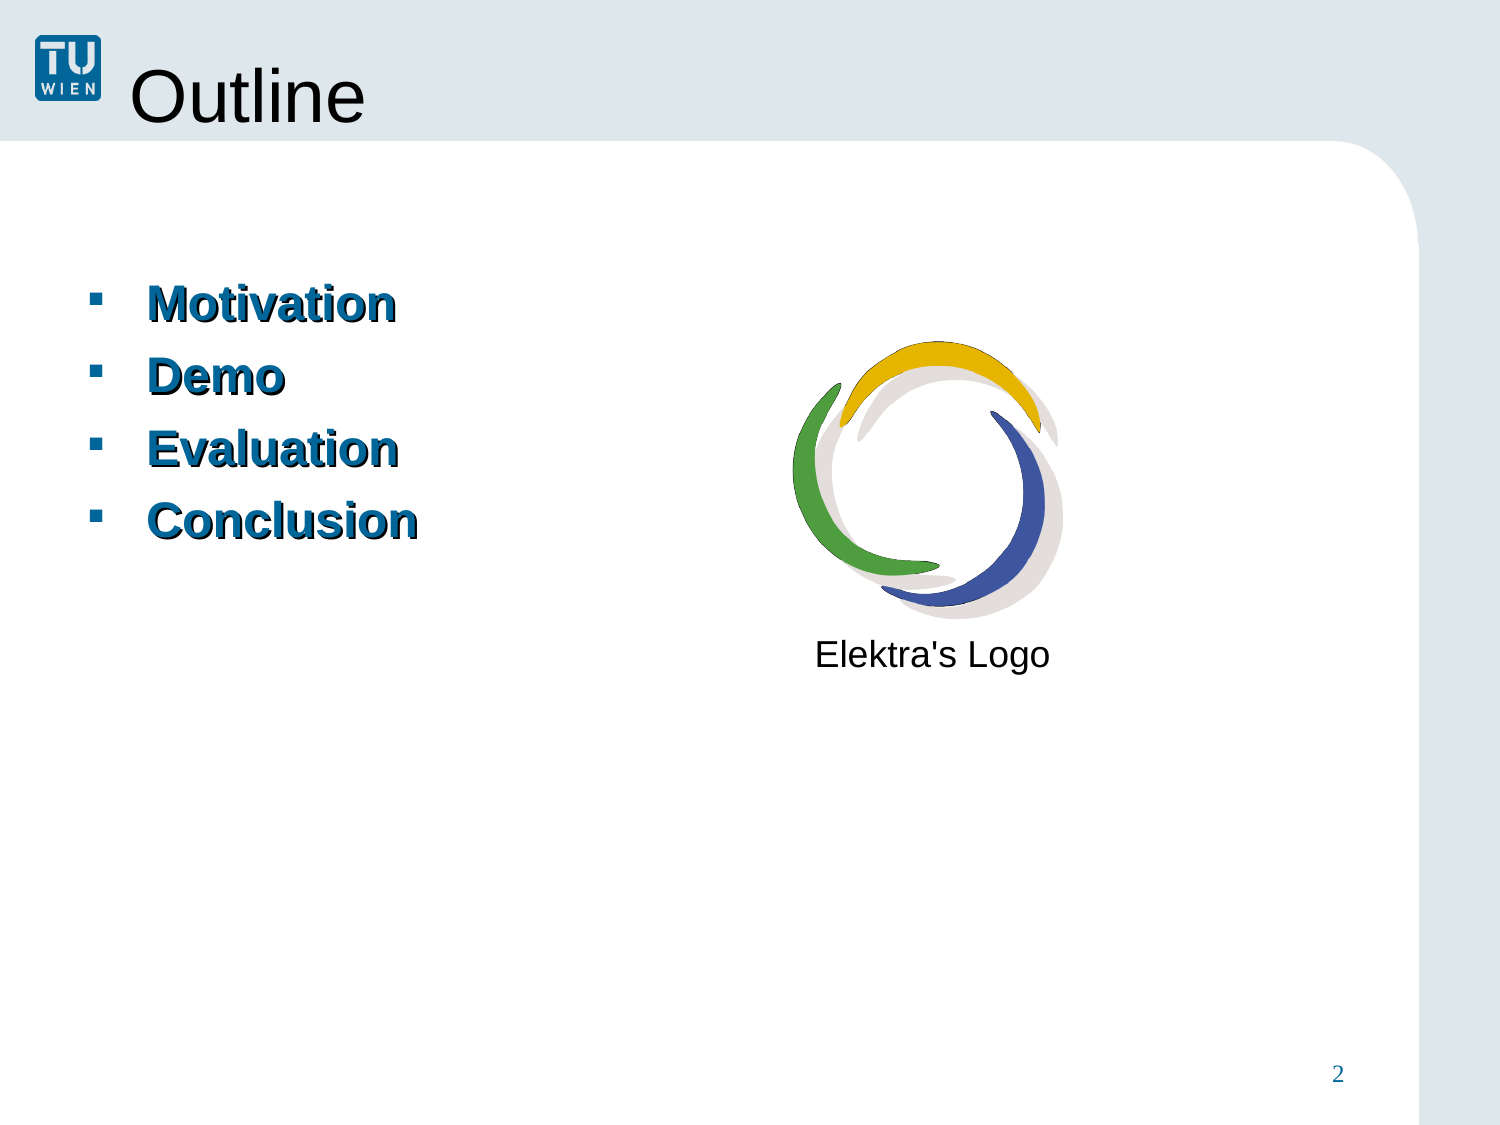

# Outline
Motivation
Demo
Evaluation
Conclusion
Elektra's Logo
2